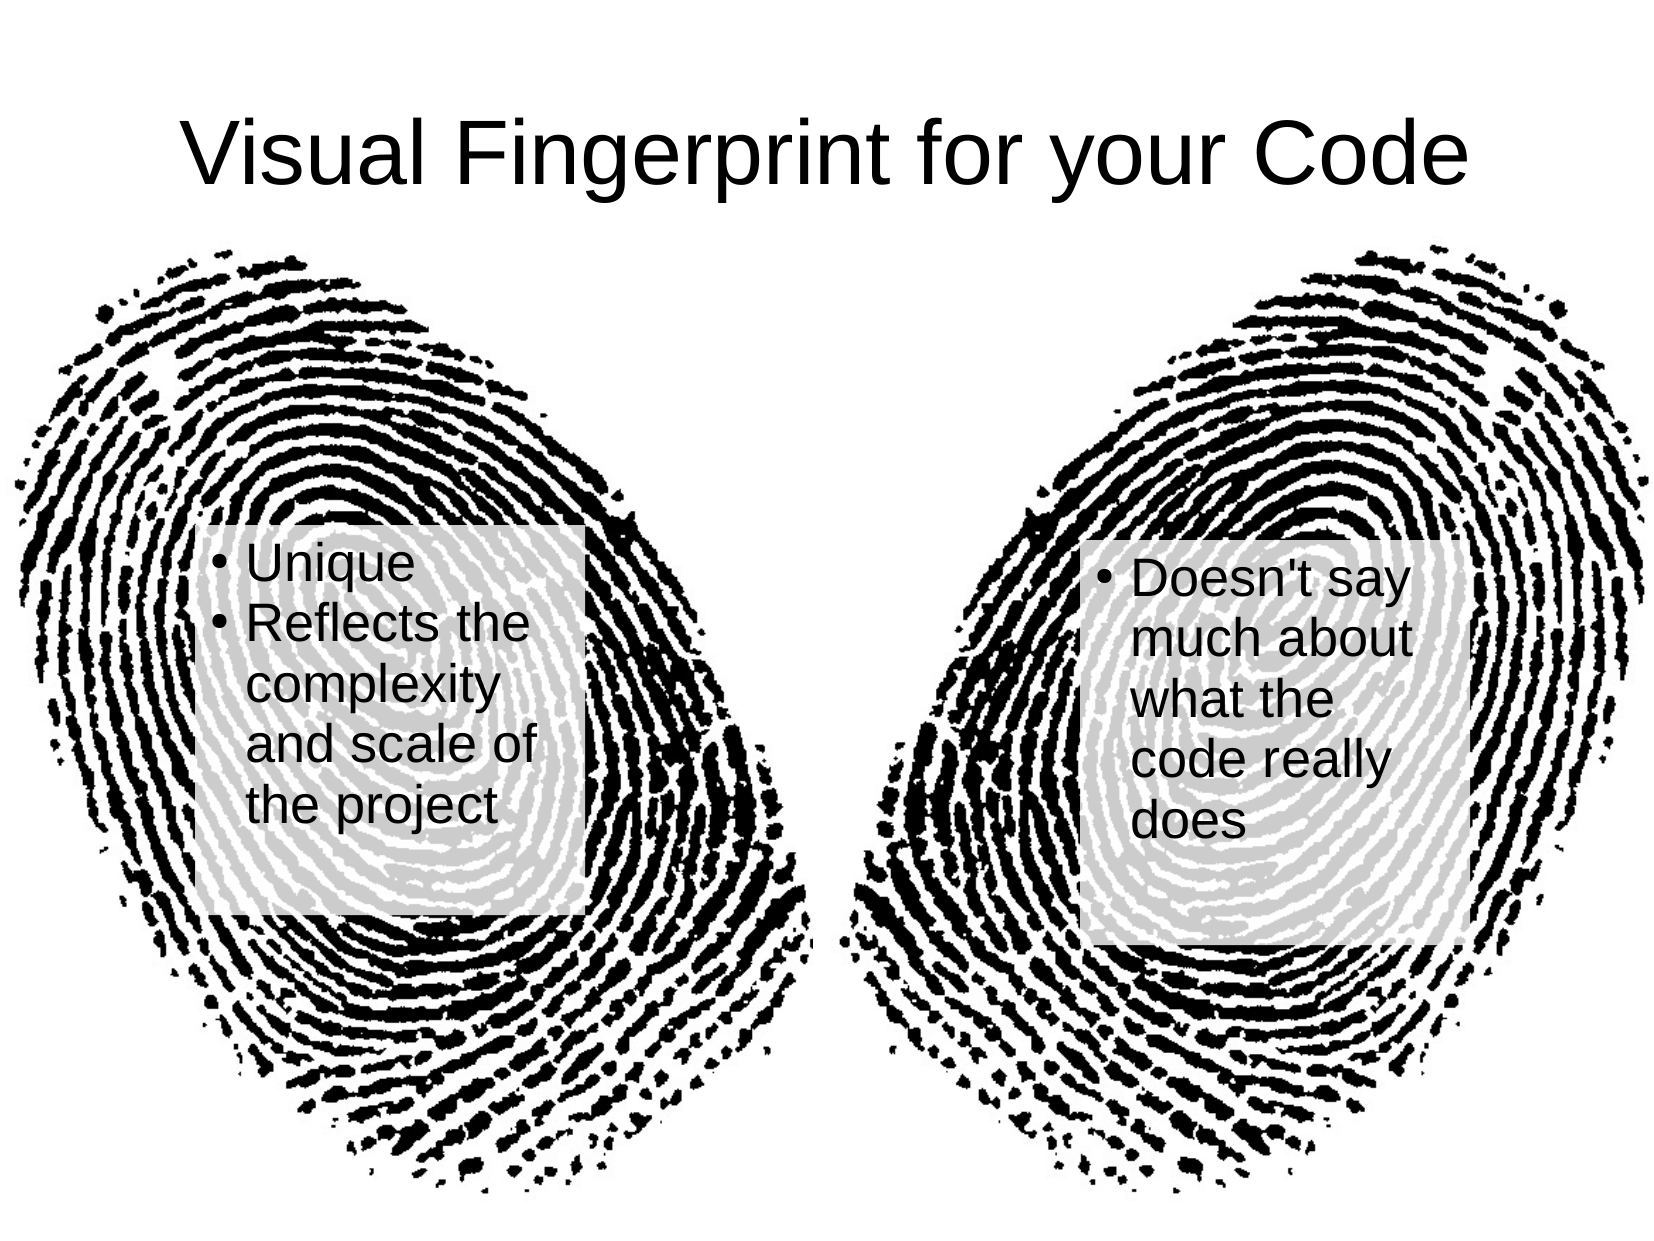

# Visual Fingerprint for your Code
Unique
Reflects the complexity and scale of the project
Doesn't say much about what the code really does